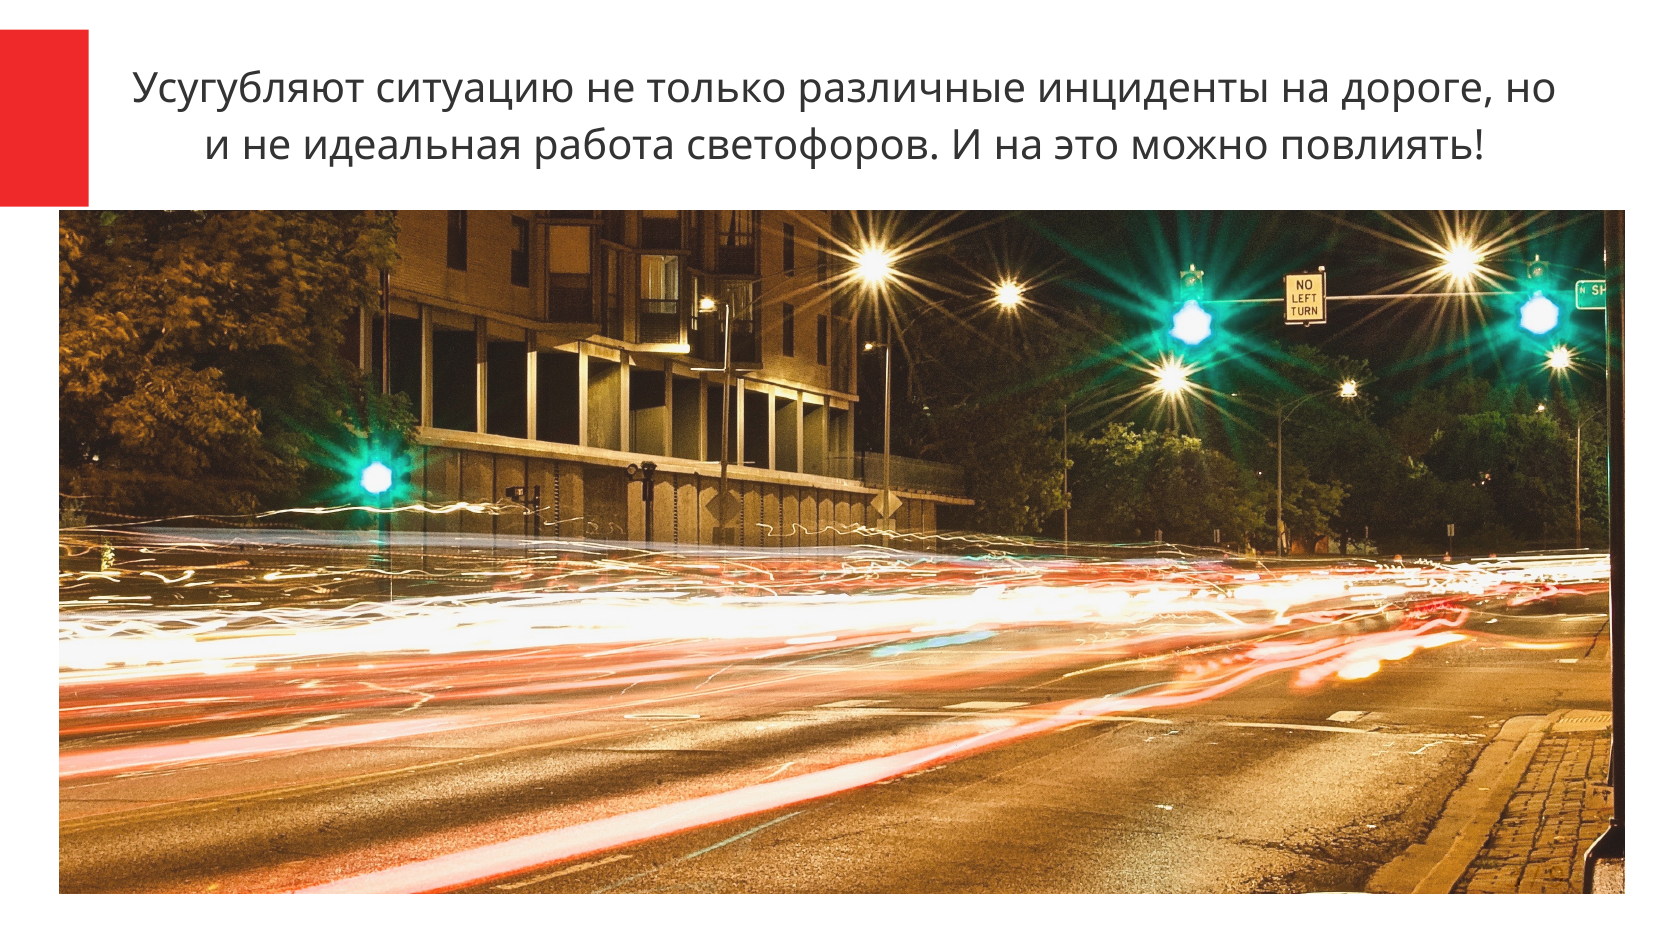

# Усугубляют ситуацию не только различные инциденты на дороге, но и не идеальная работа светофоров. И на это можно повлиять!
3